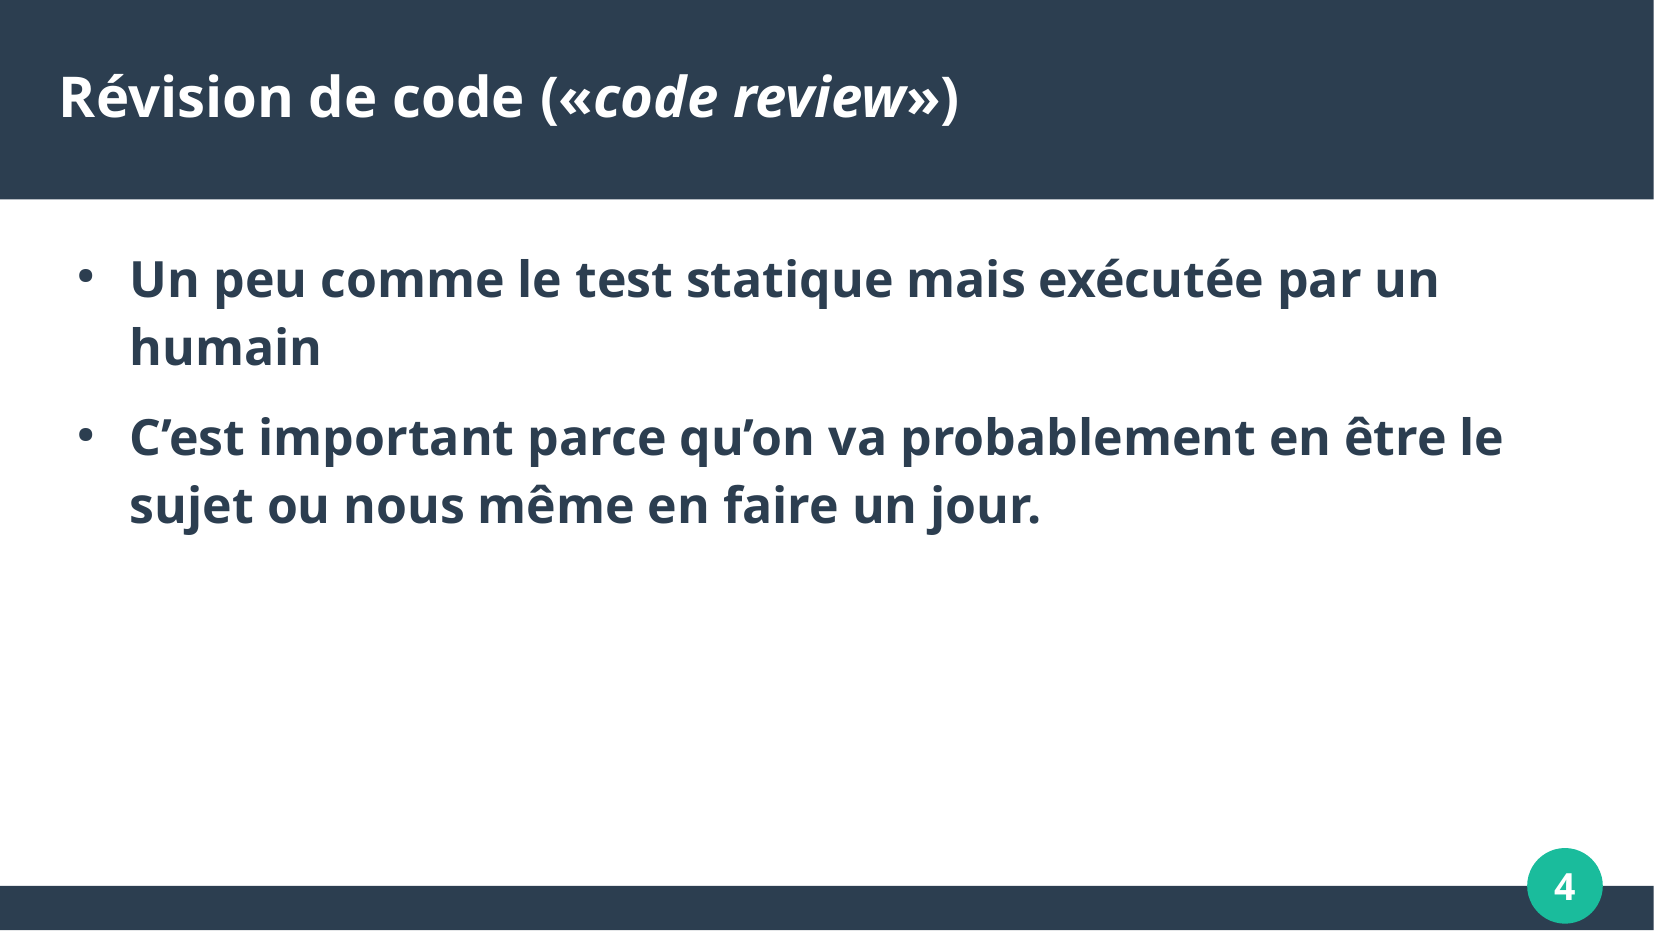

# Révision de code («code review»)
Un peu comme le test statique mais exécutée par un humain
C’est important parce qu’on va probablement en être le sujet ou nous même en faire un jour.